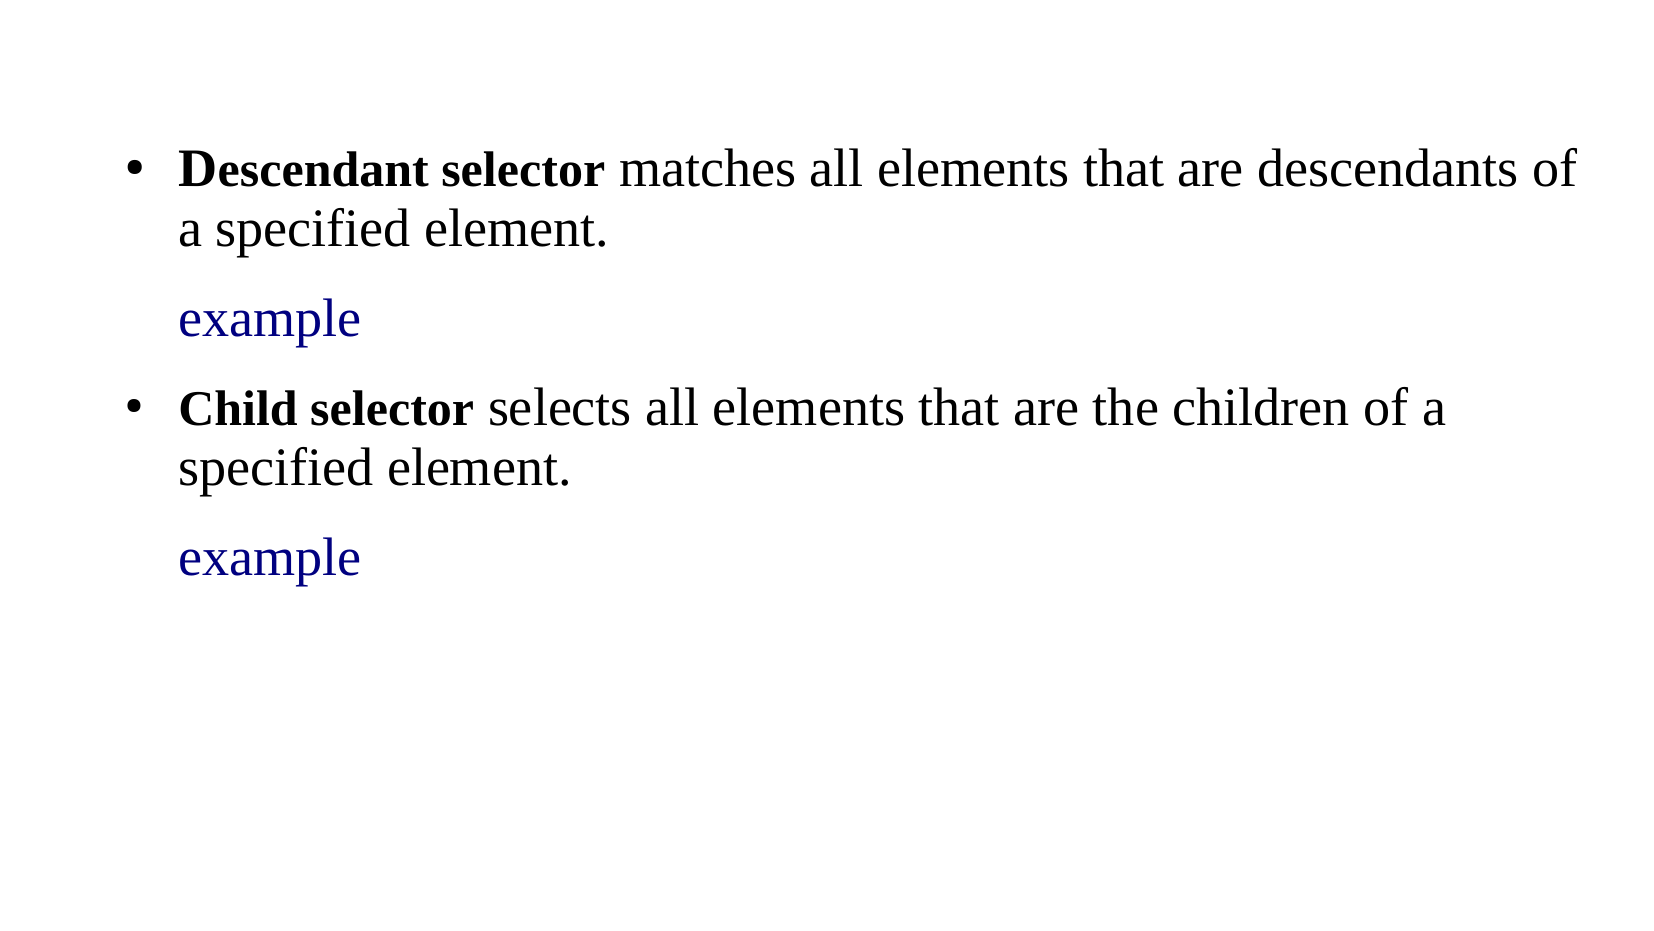

# Descendant selector matches all elements that are descendants of a specified element.
example
Child selector selects all elements that are the children of a specified element.
example